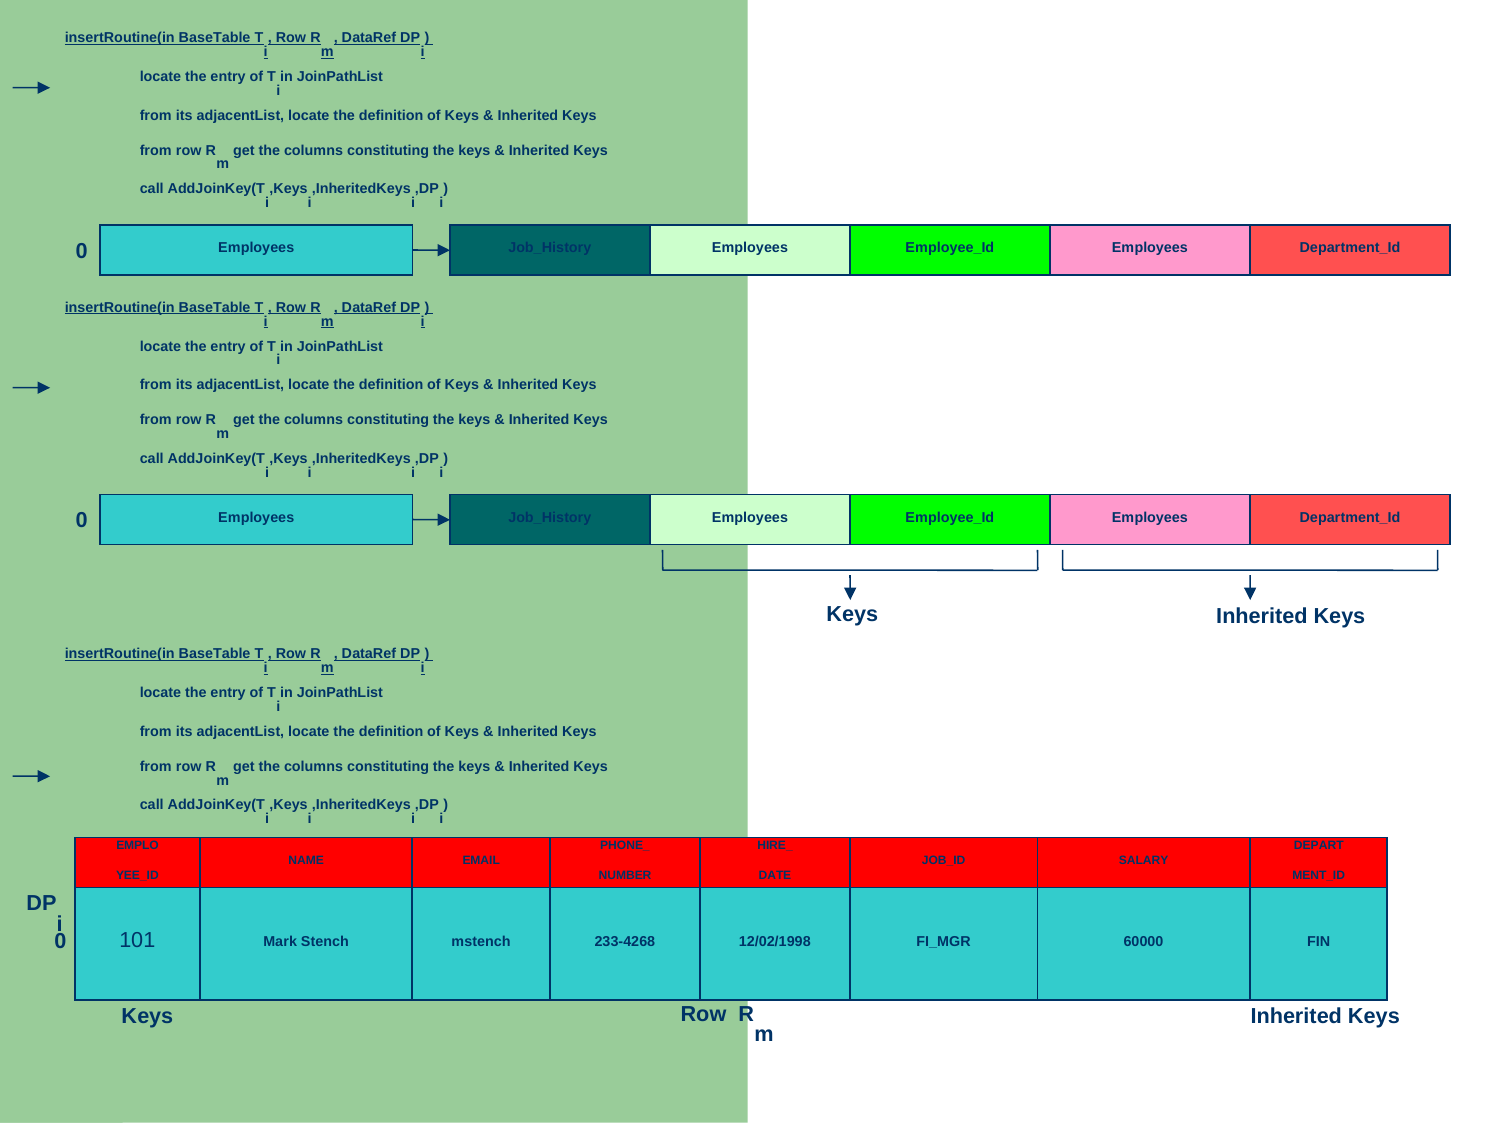

insertRoutine(in BaseTable Ti, Row Rm, DataRef DPi)
locate the entry of Tiin JoinPathList
from its adjacentList, locate the definition of Keys & Inherited Keys
from row Rm get the columns constituting the keys & Inherited Keys
call AddJoinKey(Ti,Keysi,InheritedKeysi,DPi)
0
Employees
Job_History
Employees
Employee_Id
Employees
Department_Id
insertRoutine(in BaseTable Ti, Row Rm, DataRef DPi)
locate the entry of Tiin JoinPathList
from its adjacentList, locate the definition of Keys & Inherited Keys
from row Rm get the columns constituting the keys & Inherited Keys
call AddJoinKey(Ti,Keysi,InheritedKeysi,DPi)
0
Employees
Job_History
Employees
Employee_Id
Employees
Department_Id
Keys
Inherited Keys
insertRoutine(in BaseTable Ti, Row Rm, DataRef DPi)
locate the entry of Tiin JoinPathList
from its adjacentList, locate the definition of Keys & Inherited Keys
from row Rm get the columns constituting the keys & Inherited Keys
call AddJoinKey(Ti,Keysi,InheritedKeysi,DPi)
EMPLO
YEE_ID
NAME
EMAIL
PHONE_
NUMBER
HIRE_
DATE
JOB_ID
SALARY
DEPART
MENT_ID
DPi
101
Mark Stench
mstench
233-4268
12/02/1998
FI_MGR
60000
FIN
0
Row Rm
Keys
Inherited Keys